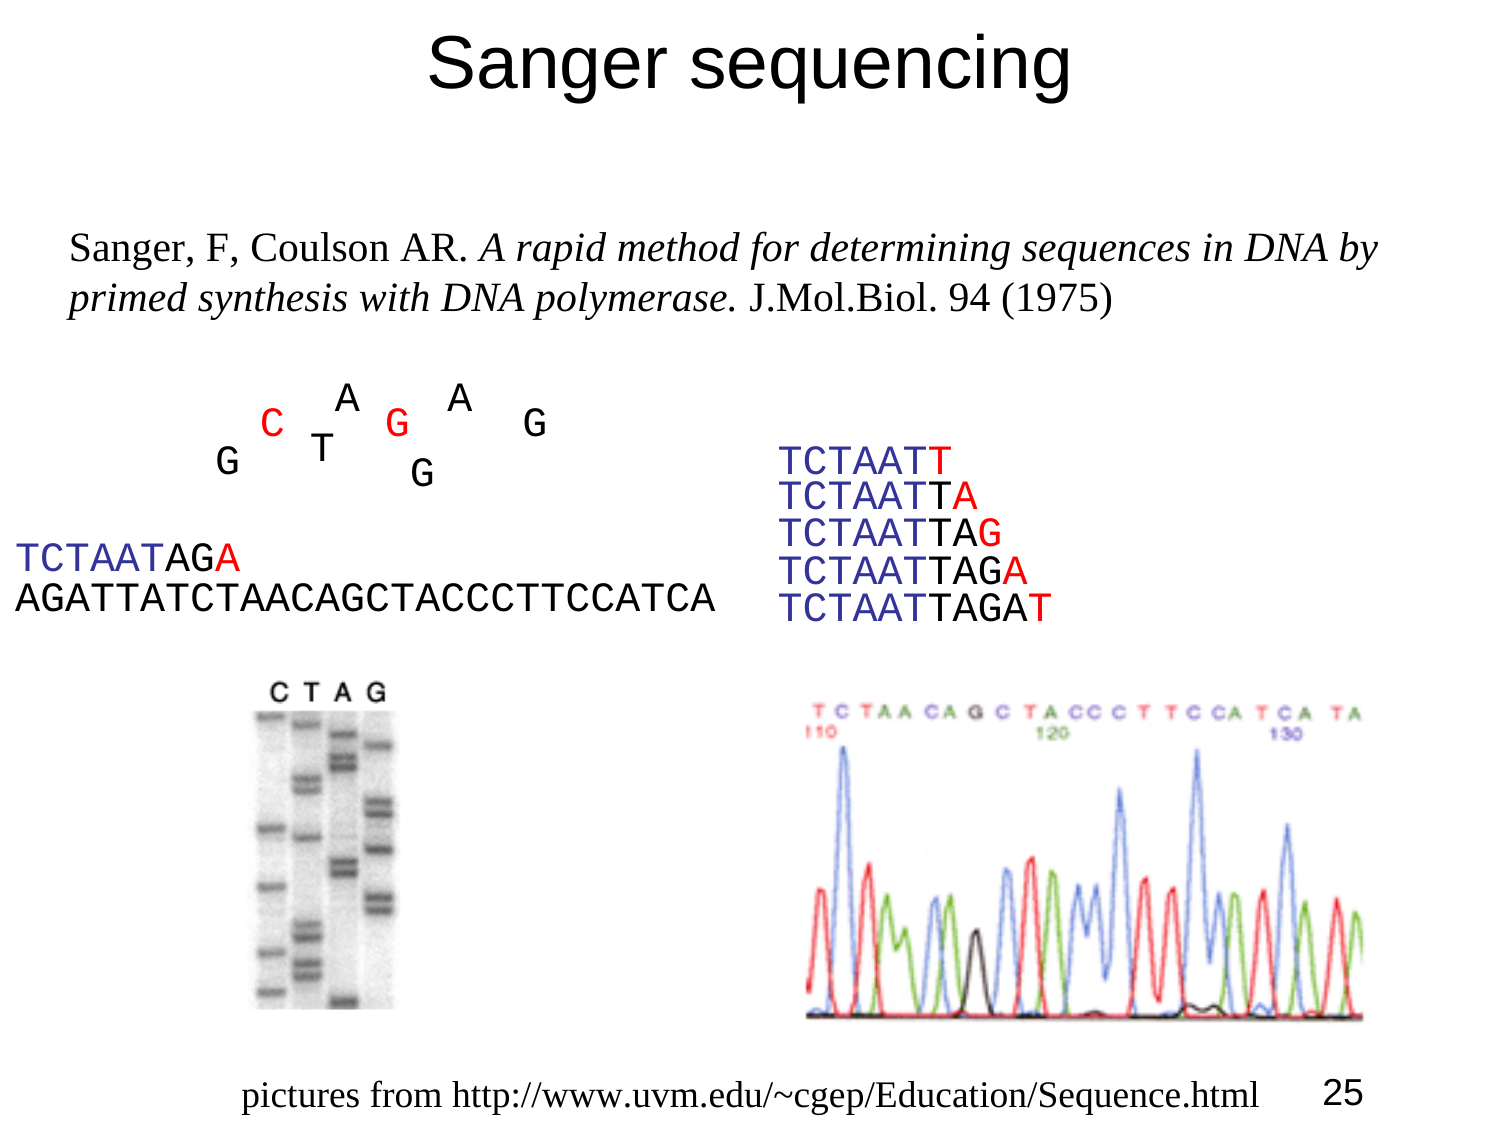

# Sanger sequencing
Sanger, F, Coulson AR. A rapid method for determining sequences in DNA by
primed synthesis with DNA polymerase. J.Mol.Biol. 94 (1975)
A
A
C
G
G
T
G
G
TCTAATT
TCTAATTA
TCTAATTAG
TCTAATTAGA
TCTAATTAGAT
TCTAAT
AGATTATCTAACAGCTACCCTTCCATCA
A
G
A
pictures from http://www.uvm.edu/~cgep/Education/Sequence.html
25